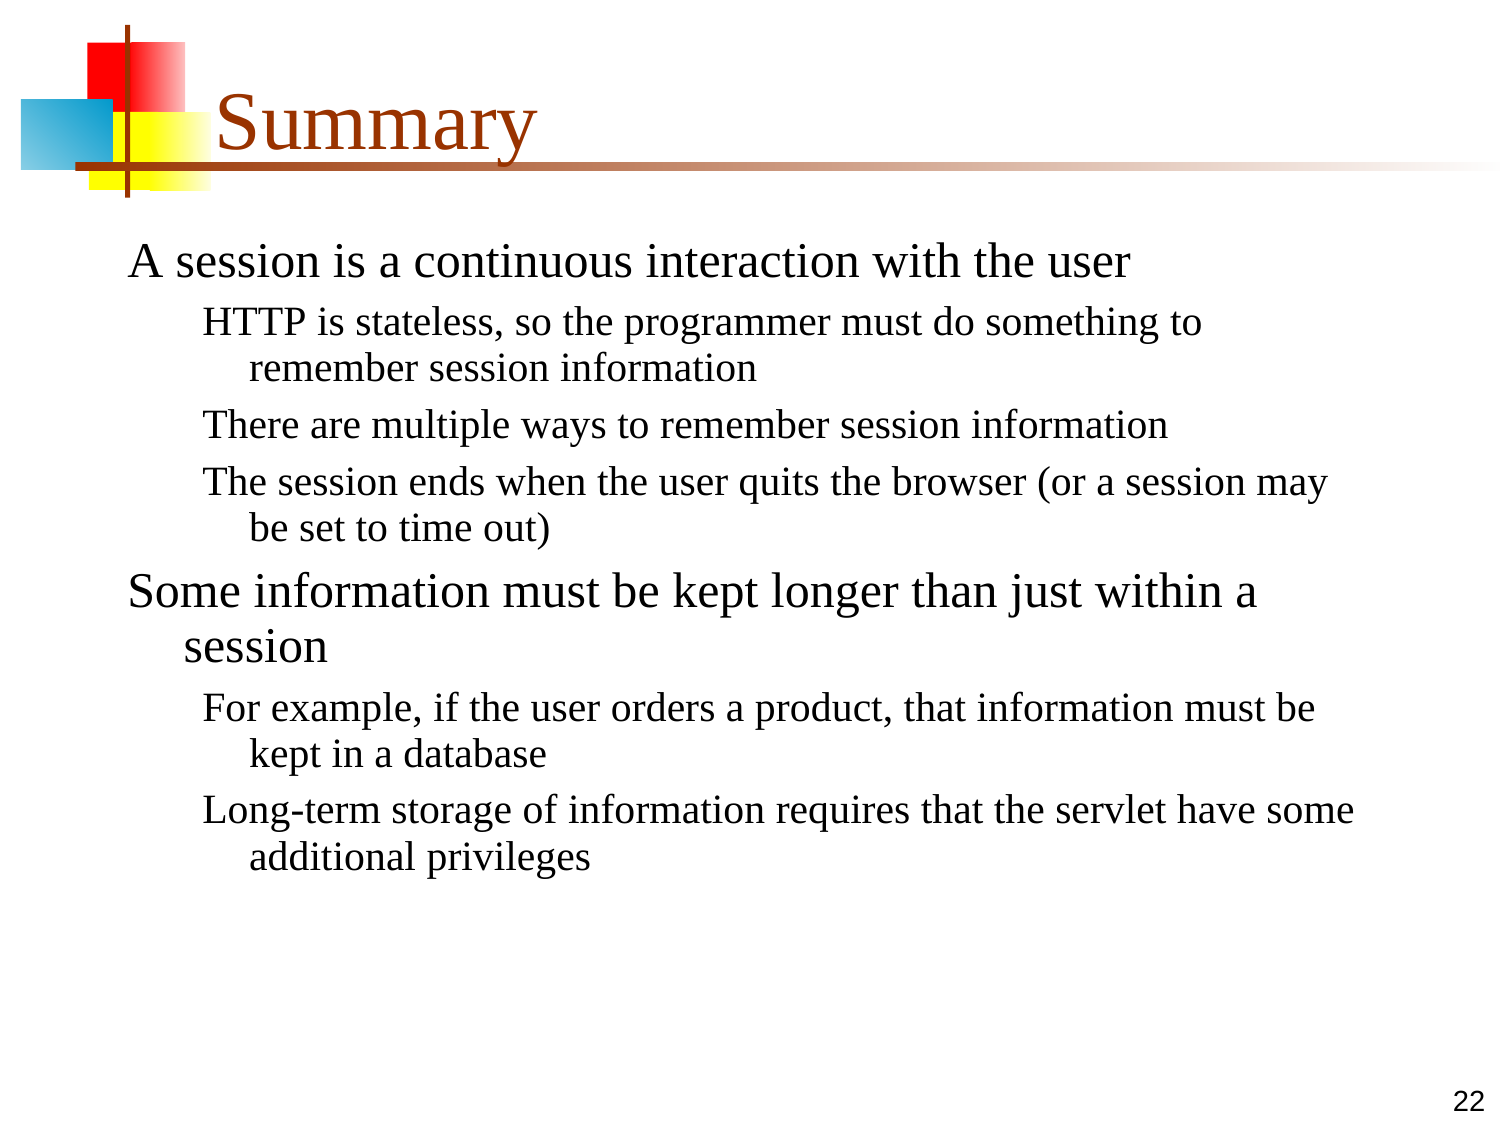

# Summary
A session is a continuous interaction with the user
HTTP is stateless, so the programmer must do something to remember session information
There are multiple ways to remember session information
The session ends when the user quits the browser (or a session may be set to time out)
Some information must be kept longer than just within a session
For example, if the user orders a product, that information must be kept in a database
Long-term storage of information requires that the servlet have some additional privileges
22